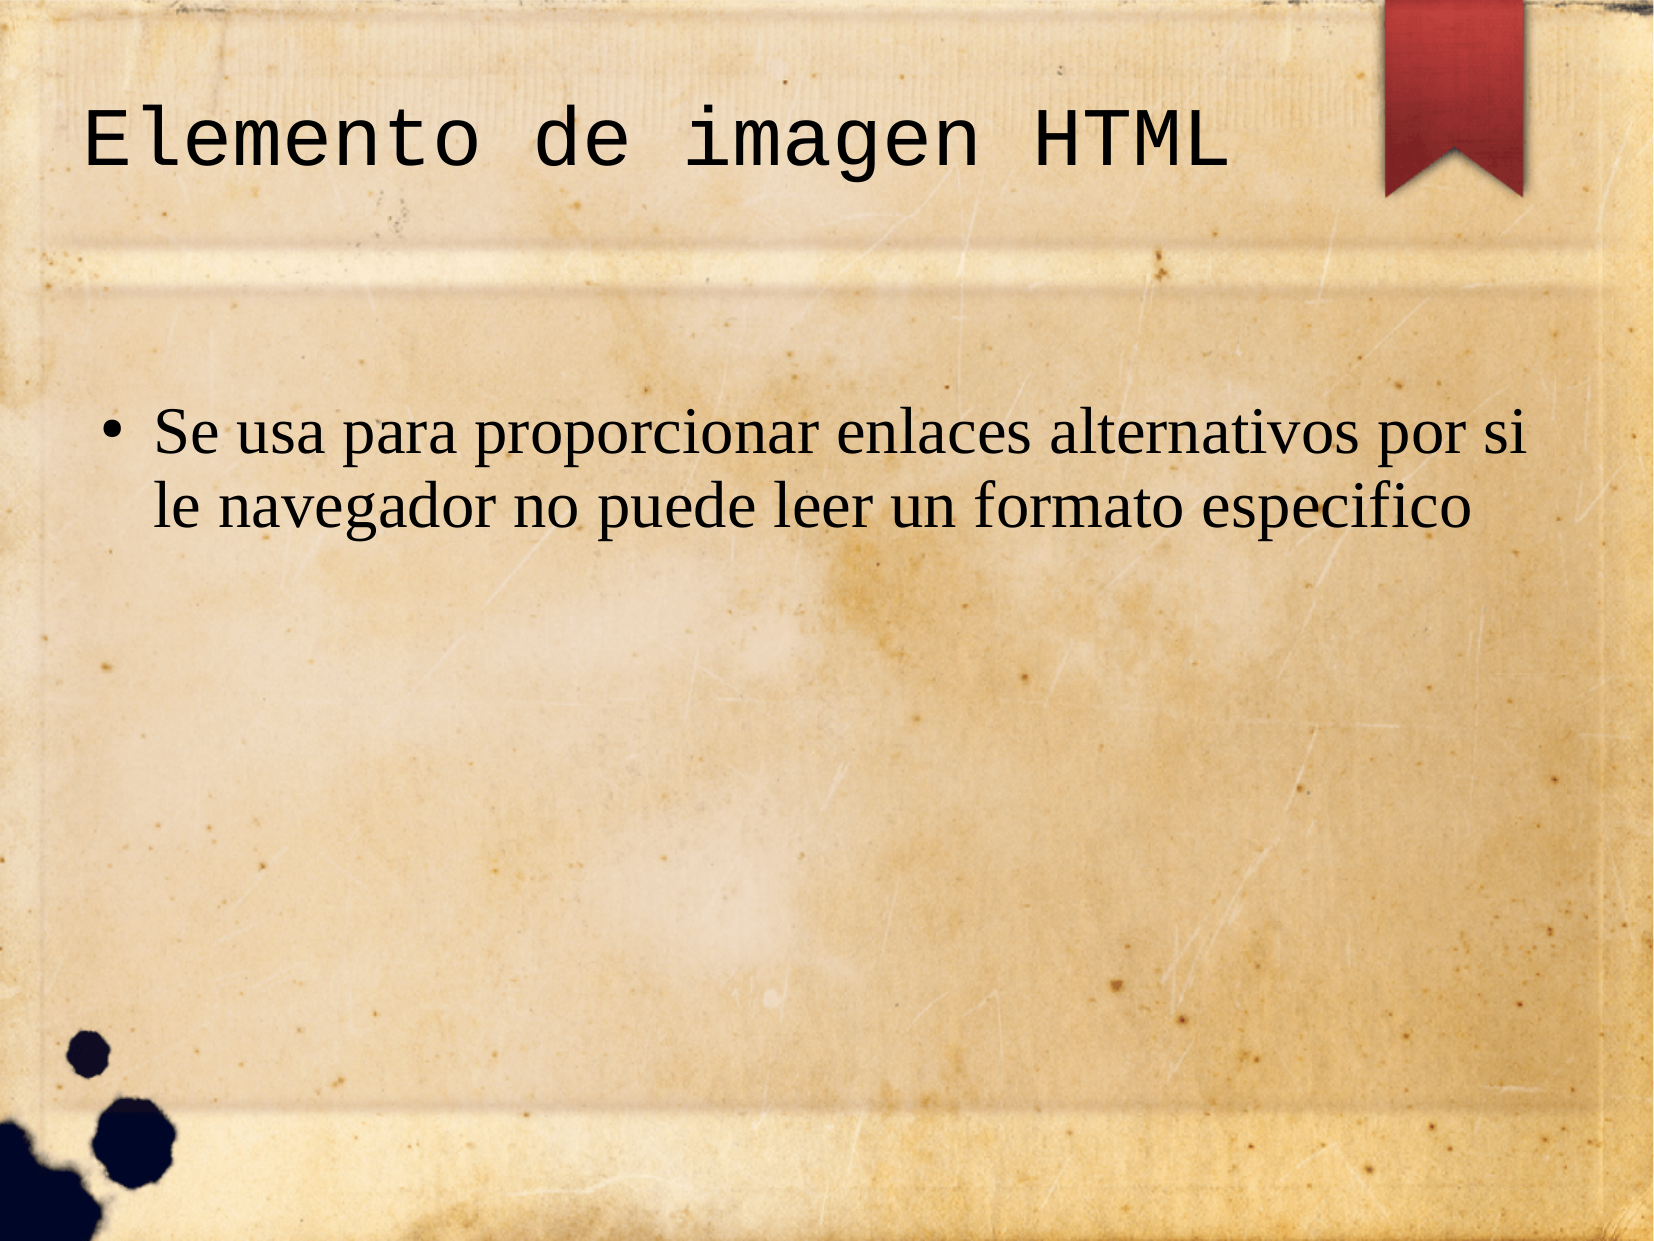

# Elemento de imagen HTML
Se usa para proporcionar enlaces alternativos por si le navegador no puede leer un formato especifico